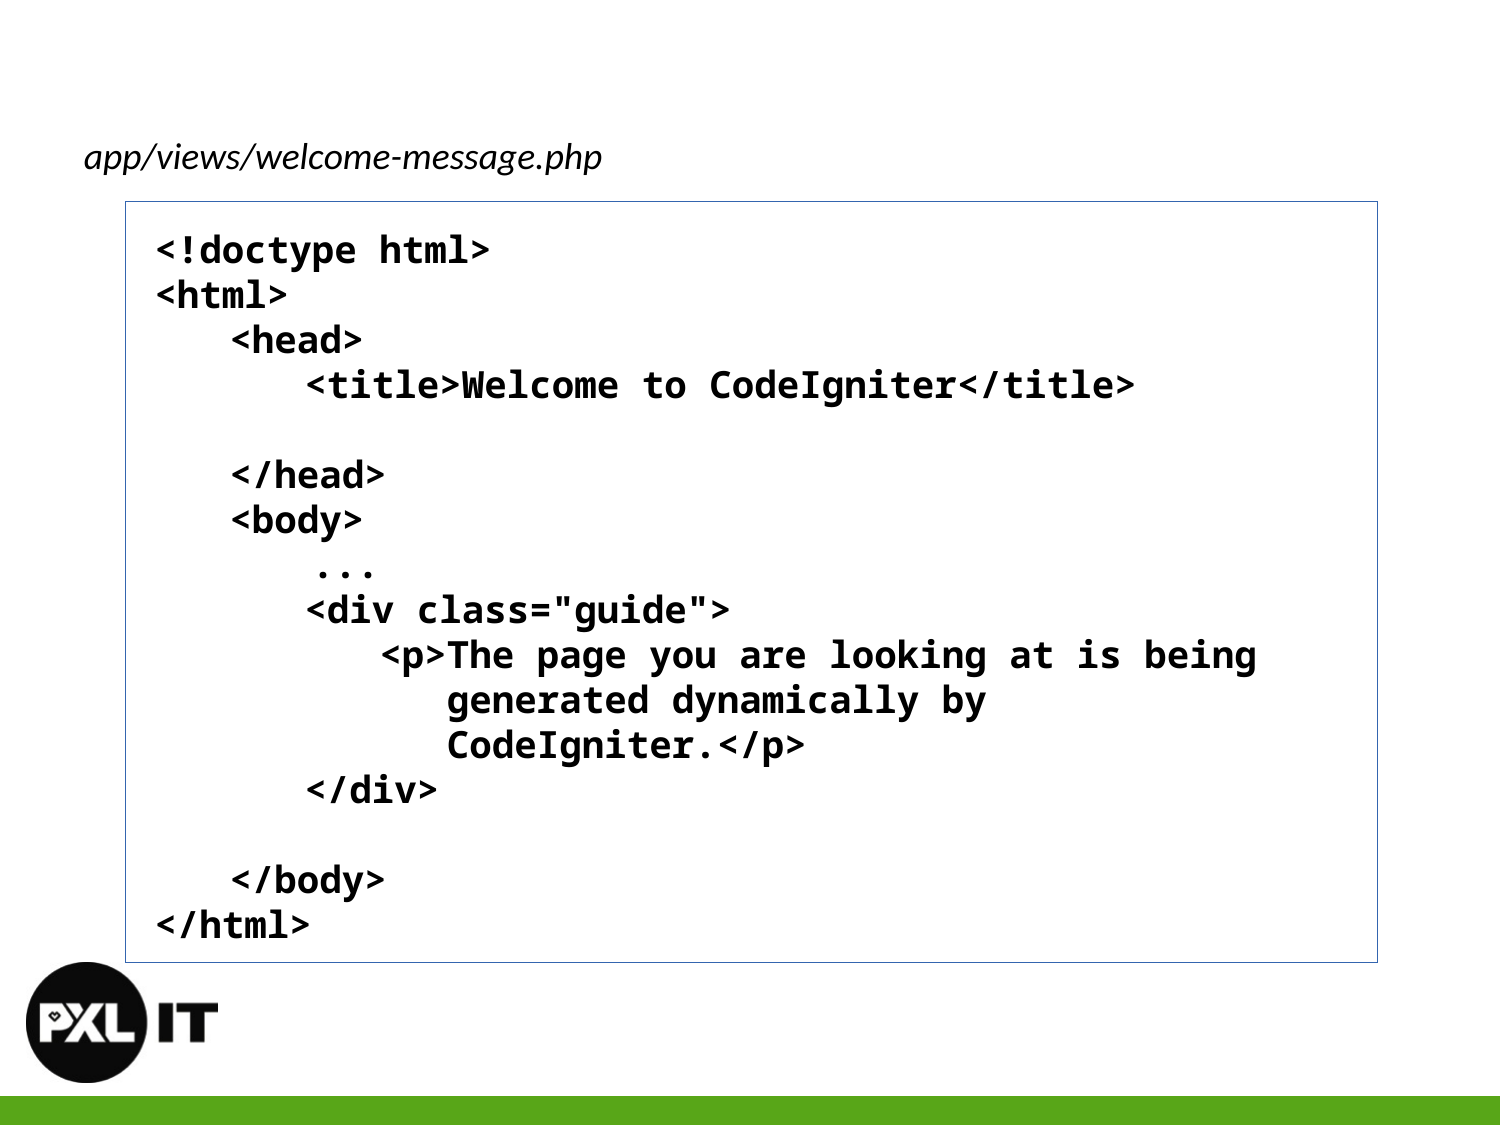

app/views/welcome-message.php
<!doctype html>
<html>
	<head>
		<title>Welcome to CodeIgniter</title>
	</head>
	<body>
 ...
		<div class="guide">
			<p>The page you are looking at is being
 generated dynamically by
 CodeIgniter.</p>
		</div>
	</body>
</html>